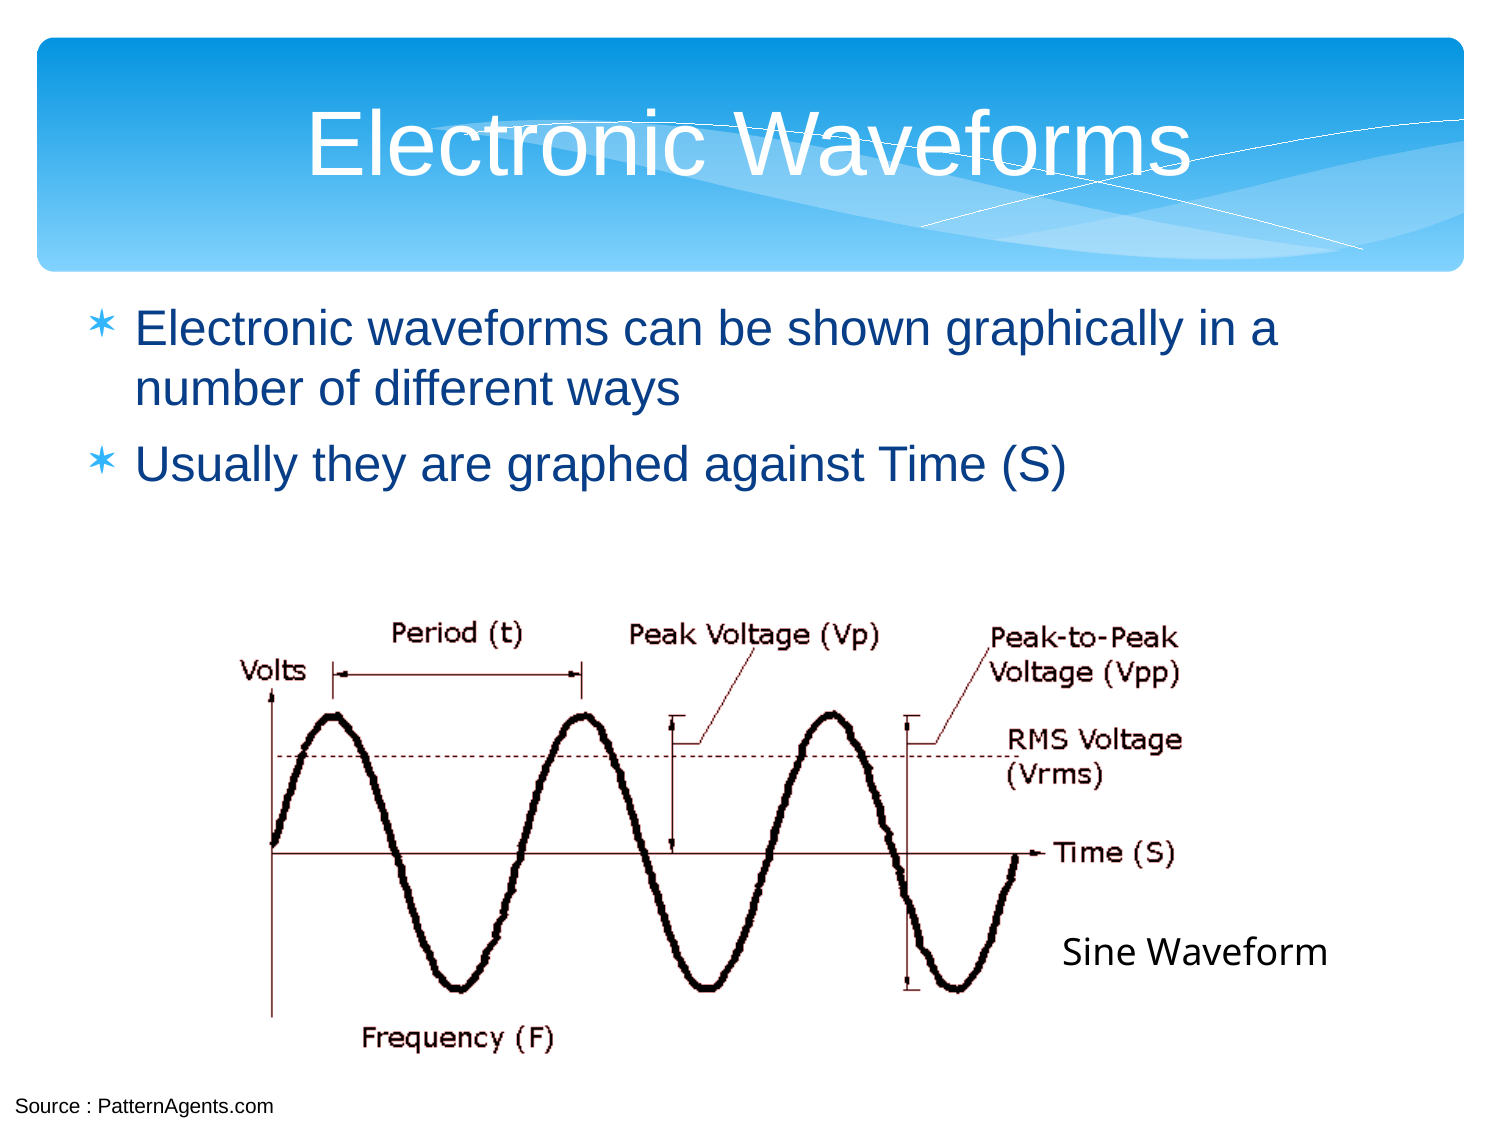

# Electronic Waveforms
Electronic waveforms can be shown graphically in a number of different ways
Usually they are graphed against Time (S)
Sine Waveform
Source : PatternAgents.com